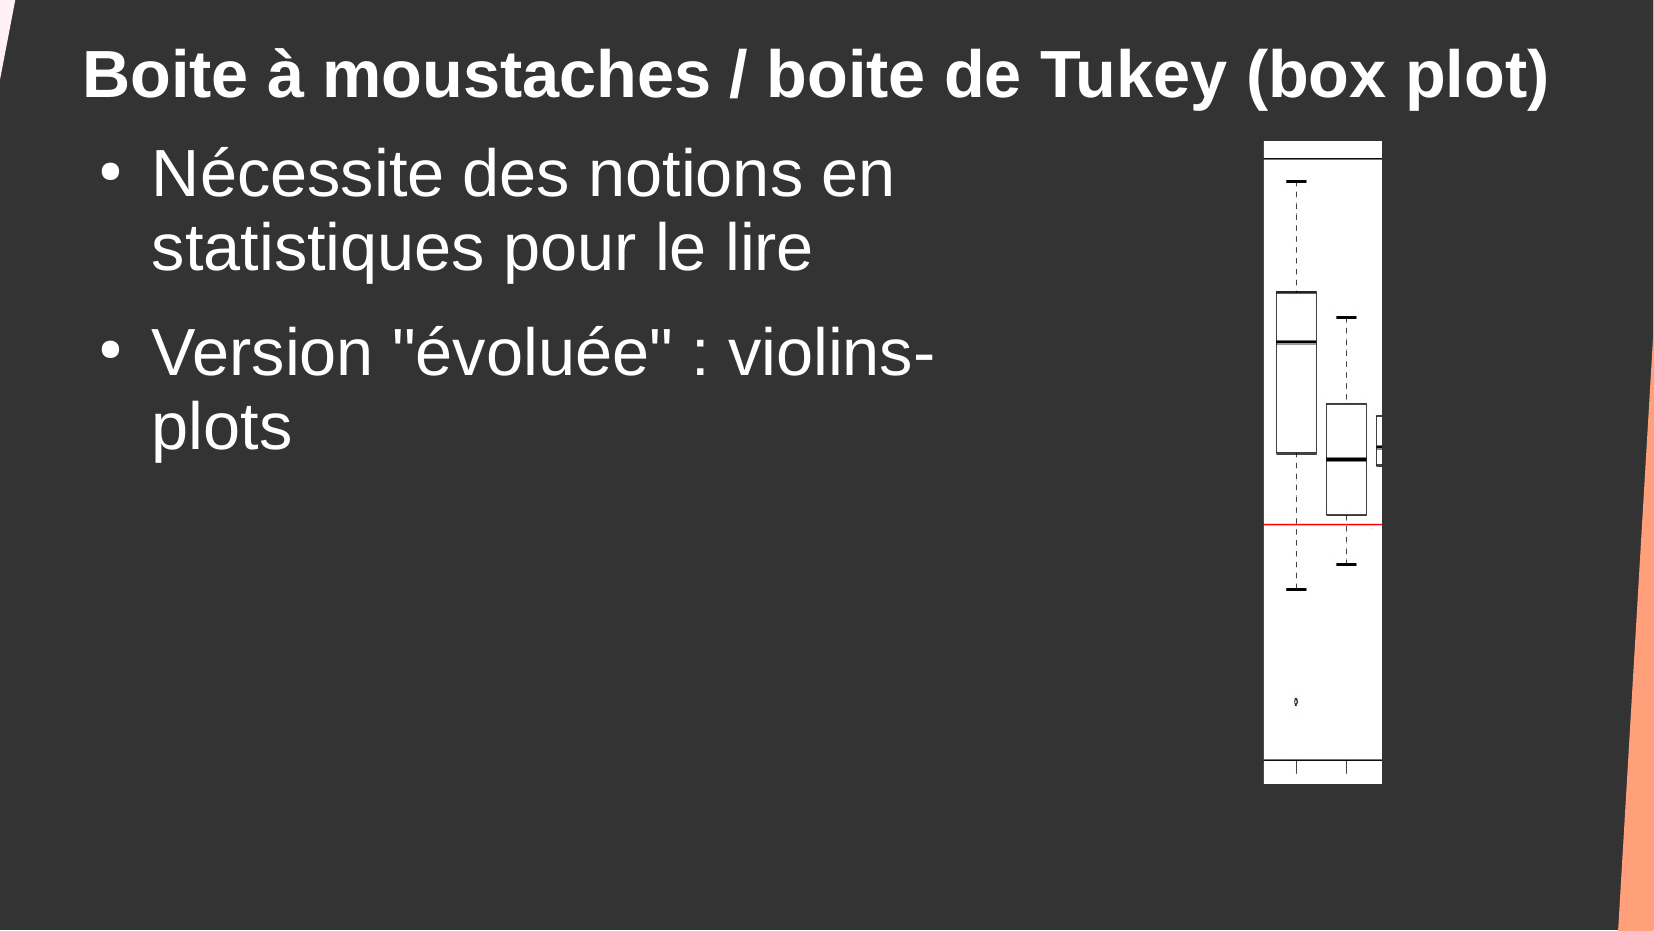

# Boite à moustaches / boite de Tukey (box plot)
Nécessite des notions en statistiques pour le lire
Version "évoluée" : violins-plots